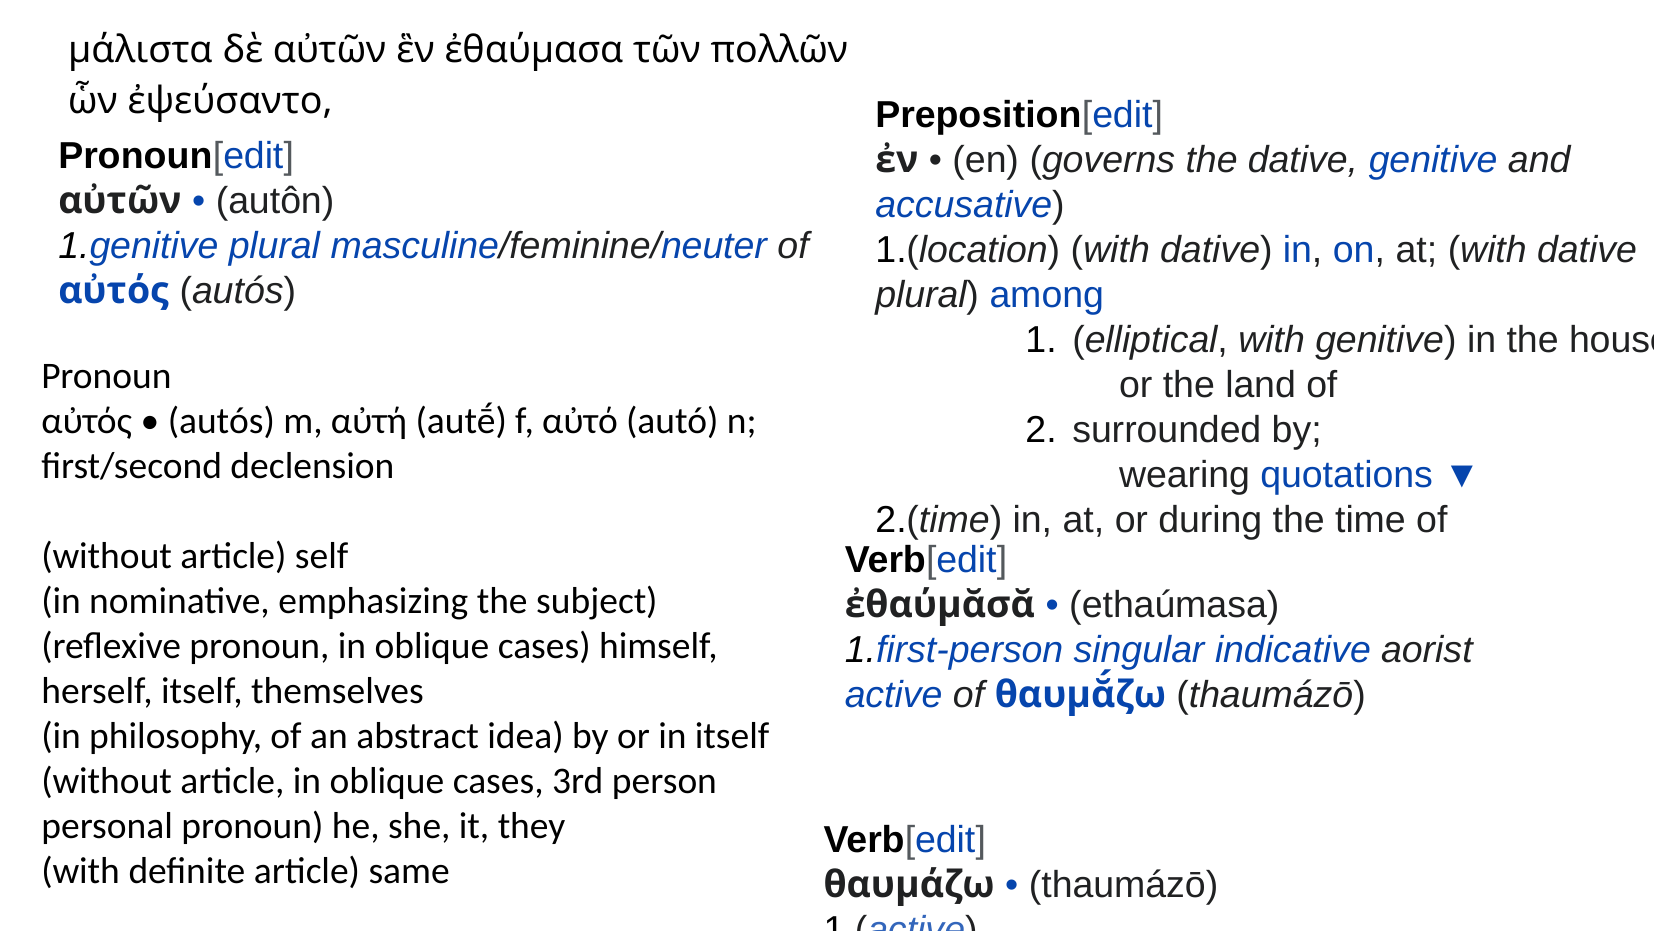

μάλιστα δὲ αὐτῶν ἓν ἐθαύμασα τῶν πολλῶν ὧν ἐψεύσαντο,
Preposition[edit]
ἐν • (en) (governs the dative, genitive and accusative)
(location) (with dative) in, on, at; (with dative plural) among
(elliptical, with genitive) in the house or the land of
surrounded by; wearing quotations ▼
(time) in, at, or during the time of
Pronoun[edit]
αὐτῶν • (autôn)
genitive plural masculine/feminine/neuter of αὐτός (autós)
Pronoun
αὐτός • (autós) m, αὐτή (autḗ) f, αὐτό (autó) n; first/second declension
(without article) self
(in nominative, emphasizing the subject)
(reflexive pronoun, in oblique cases) himself, herself, itself, themselves
(in philosophy, of an abstract idea) by or in itself
(without article, in oblique cases, 3rd person personal pronoun) he, she, it, they
(with definite article) same
Verb[edit]
ἐθαύμᾰσᾰ • (ethaúmasa)
first-person singular indicative aorist active of θαυμᾰ́ζω (thaumázō)
Verb[edit]
θαυμάζω • (thaumázō)
(active)
to wonder, marvel, be astonished
(with accusative) to look on with wonder and amazement, to wonder at
to revere, honor, admire, worship
to say with astonishment
(with genitive) to wonder at, marvel at
(rarely with dative) to wonder at
(passive)
to be looked at with wonder
to be admired